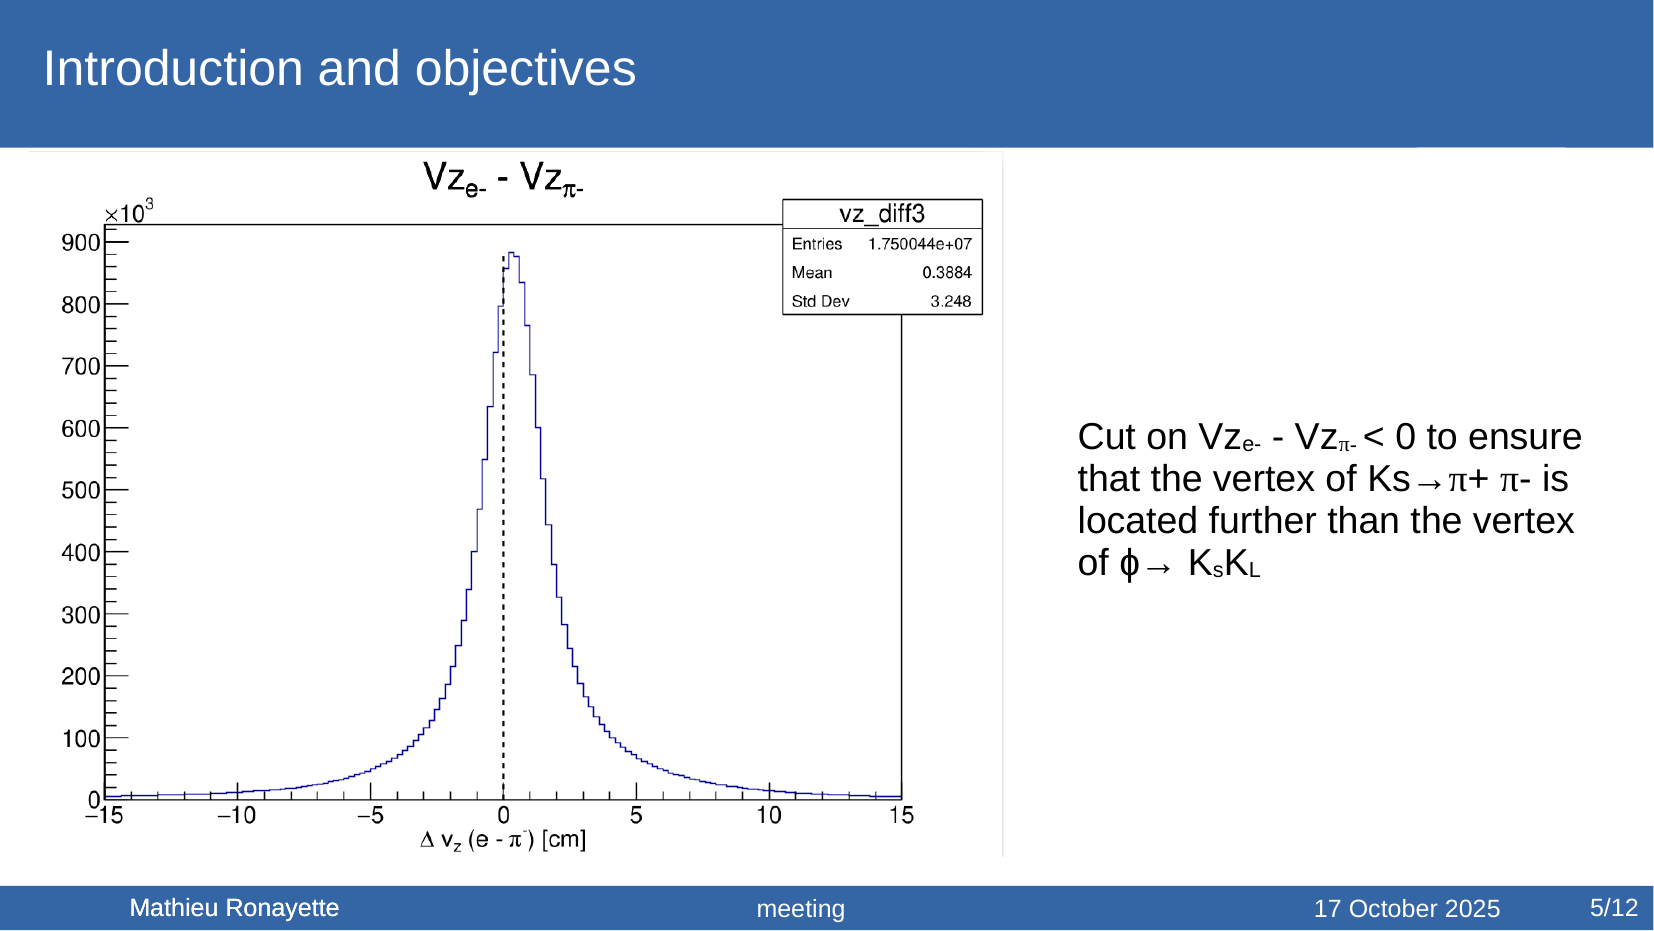

Introduction and objectives
Cut on Vze- - Vzπ- < 0 to ensure that the vertex of Ks→π+ π- is located further than the vertex of ɸ→ KsKL
Mathieu Ronayette
5/12
Mathieu Ronayette
 meeting
17 October 2025